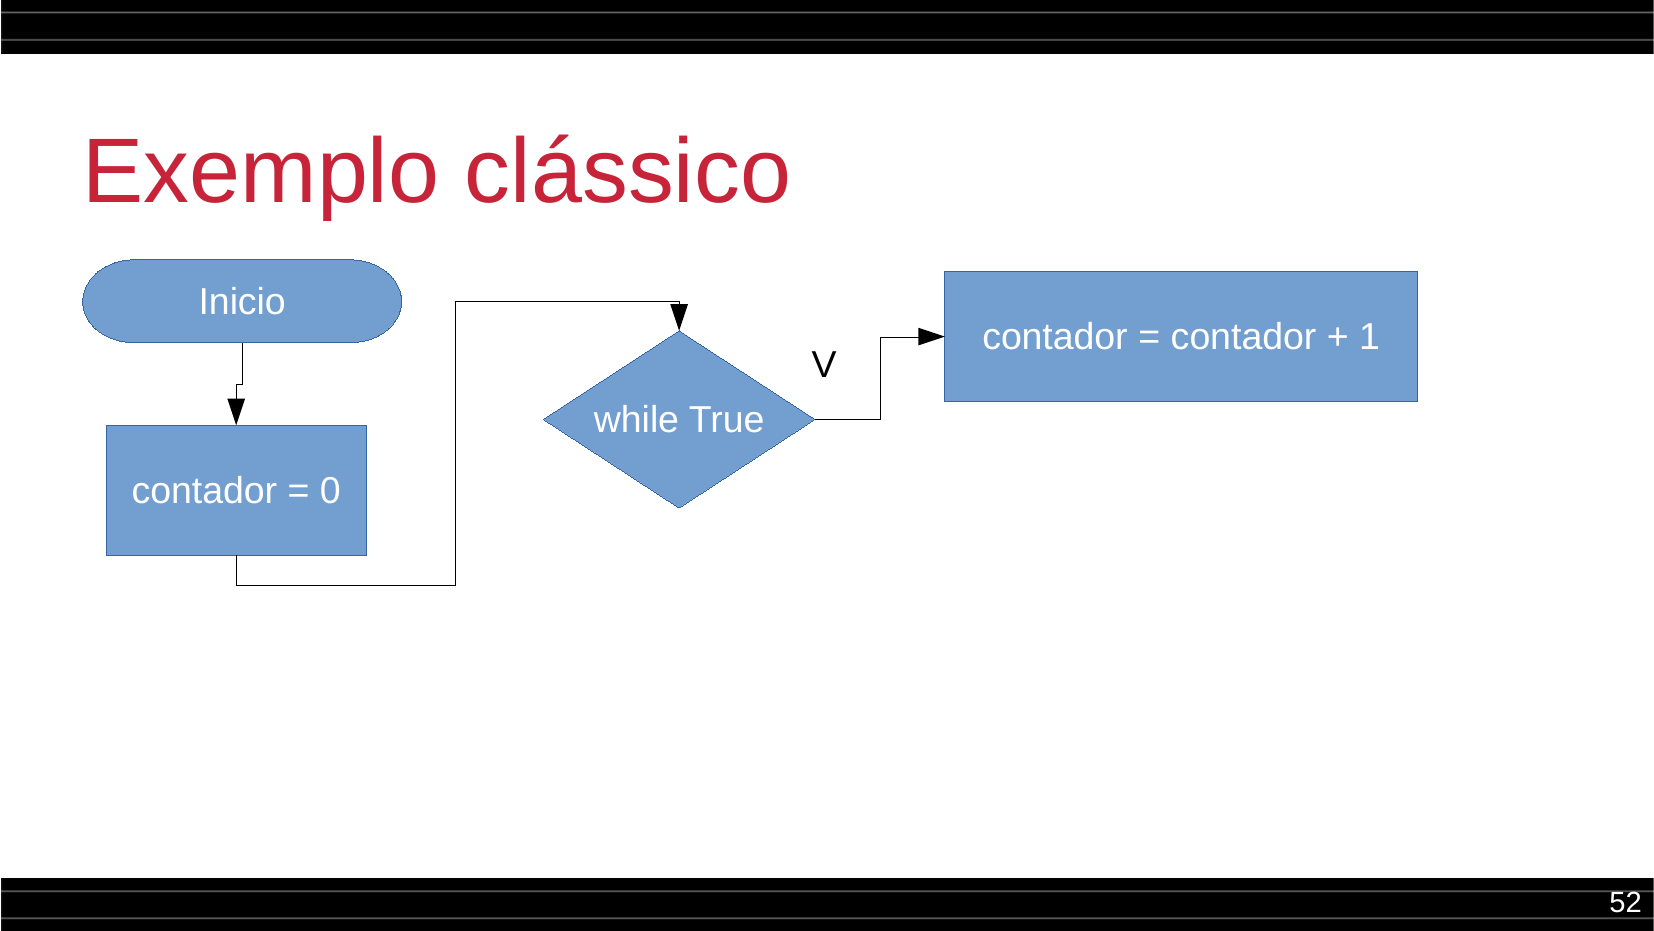

# Exemplo clássico
Inicio
contador = contador + 1
while True
V
contador = 0